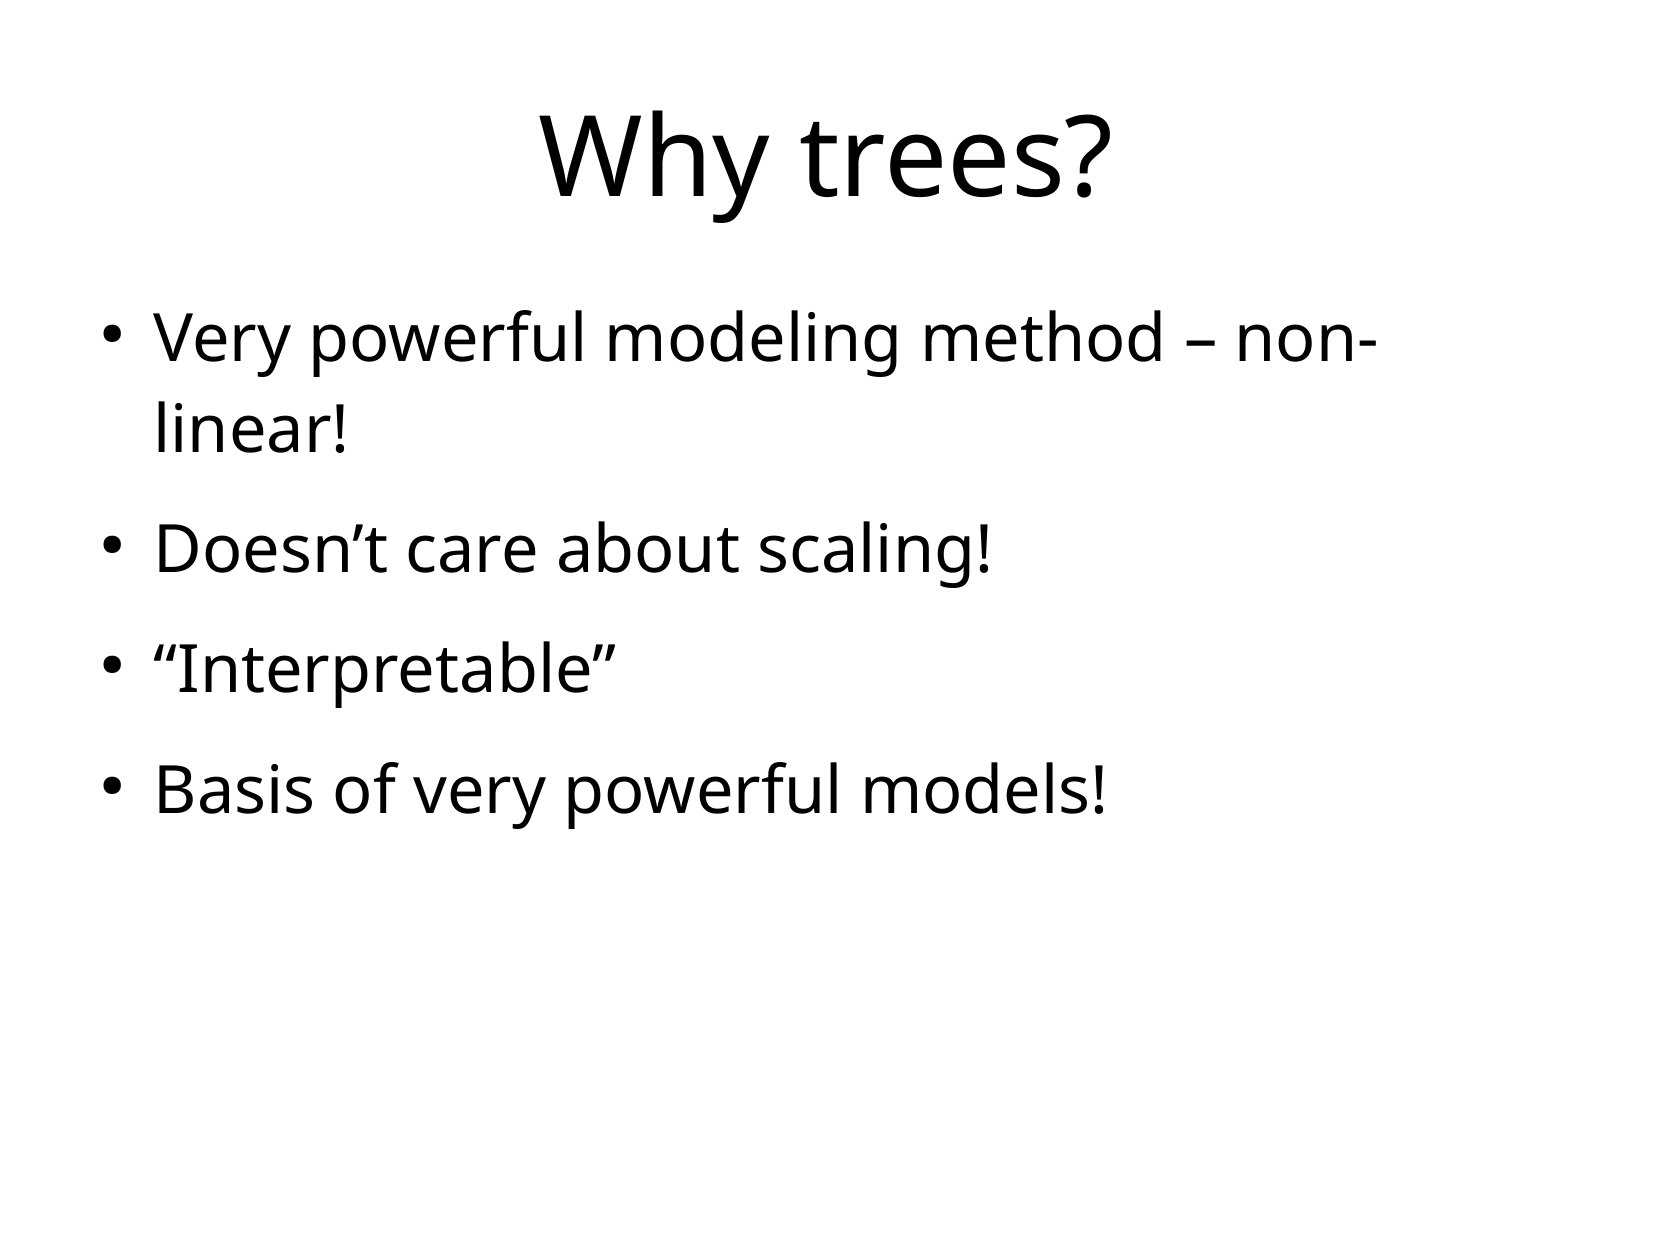

# Why trees?
Very powerful modeling method – non-linear!
Doesn’t care about scaling!
“Interpretable”
Basis of very powerful models!